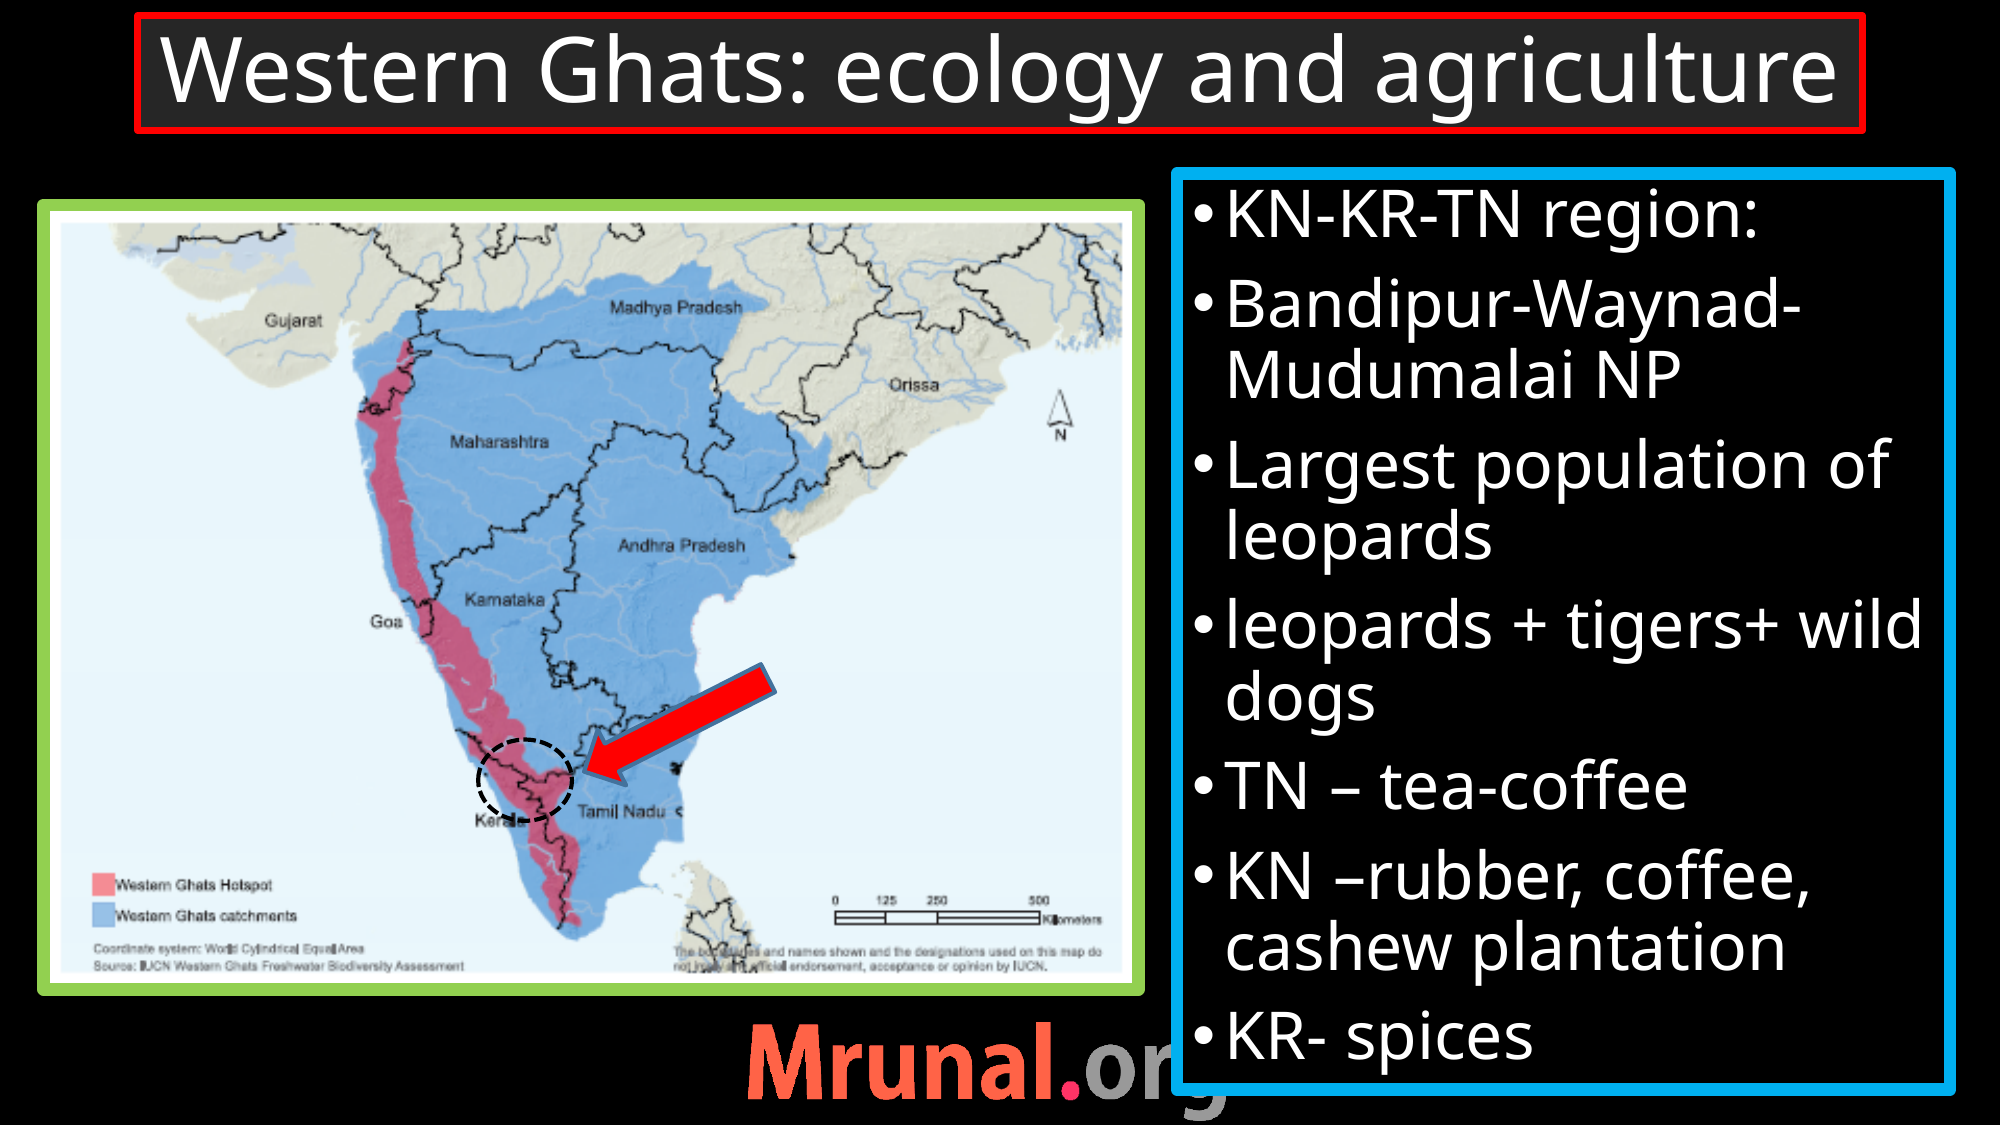

Western Ghats: ecology and agriculture
# KN-KR-TN region:
Bandipur-Waynad-Mudumalai NP
Largest population of leopards
leopards + tigers+ wild dogs
TN – tea-coffee
KN –rubber, coffee, cashew plantation
KR- spices